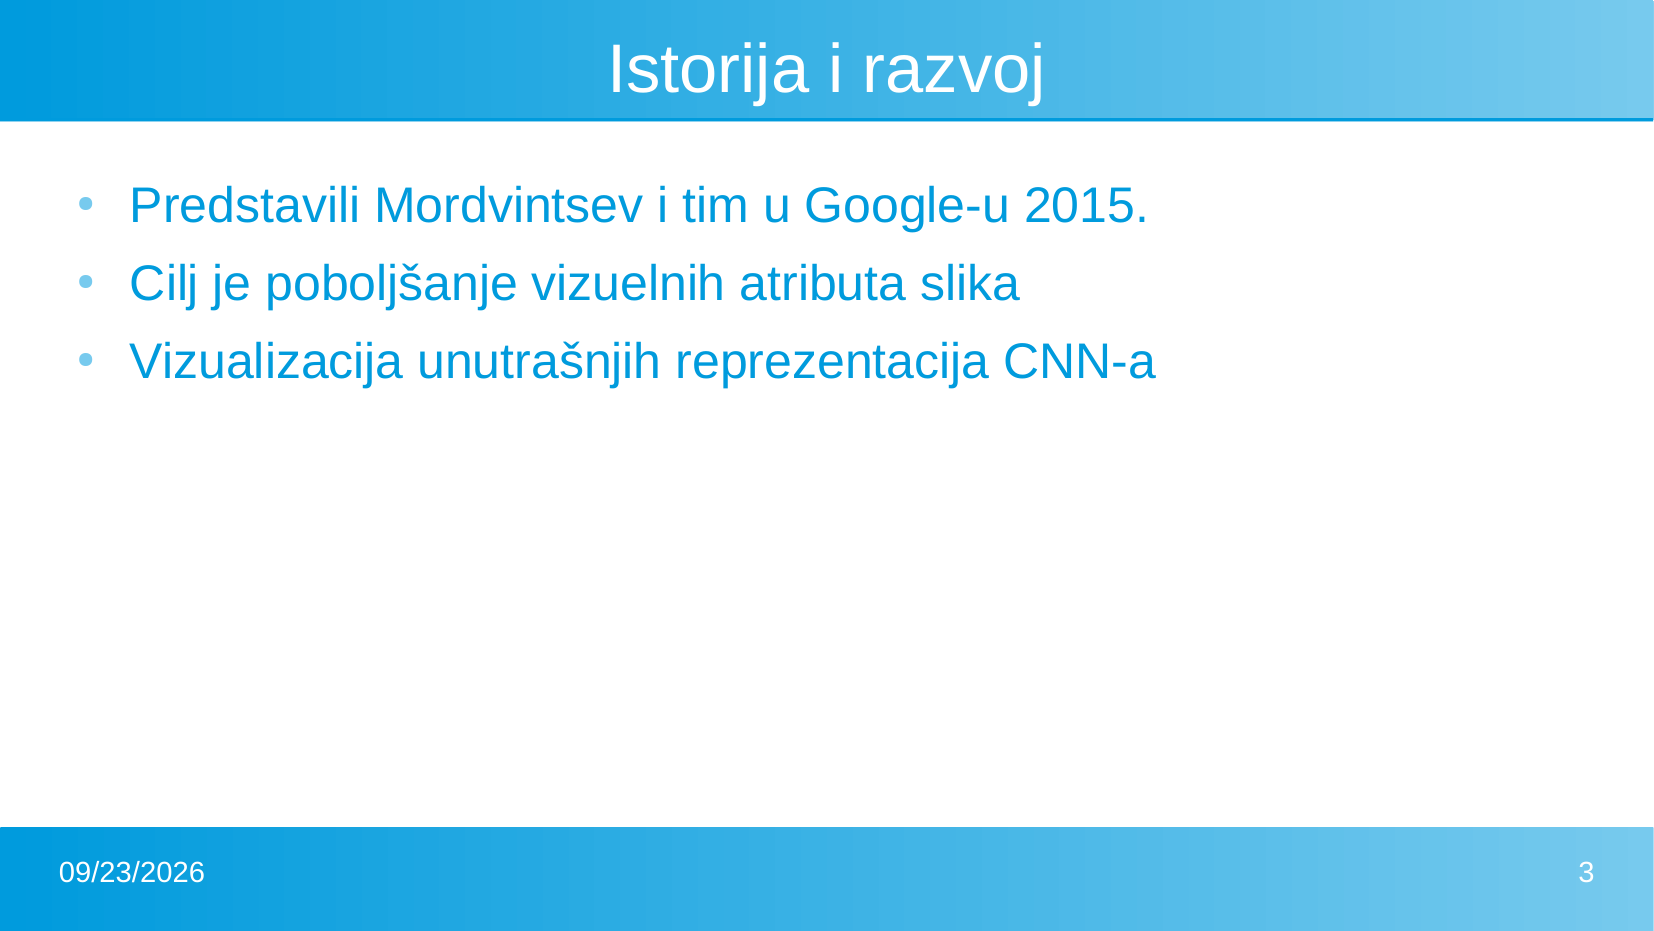

# Istorija i razvoj
Predstavili Mordvintsev i tim u Google-u 2015.
Cilj je poboljšanje vizuelnih atributa slika
Vizualizacija unutrašnjih reprezentacija CNN-a
3